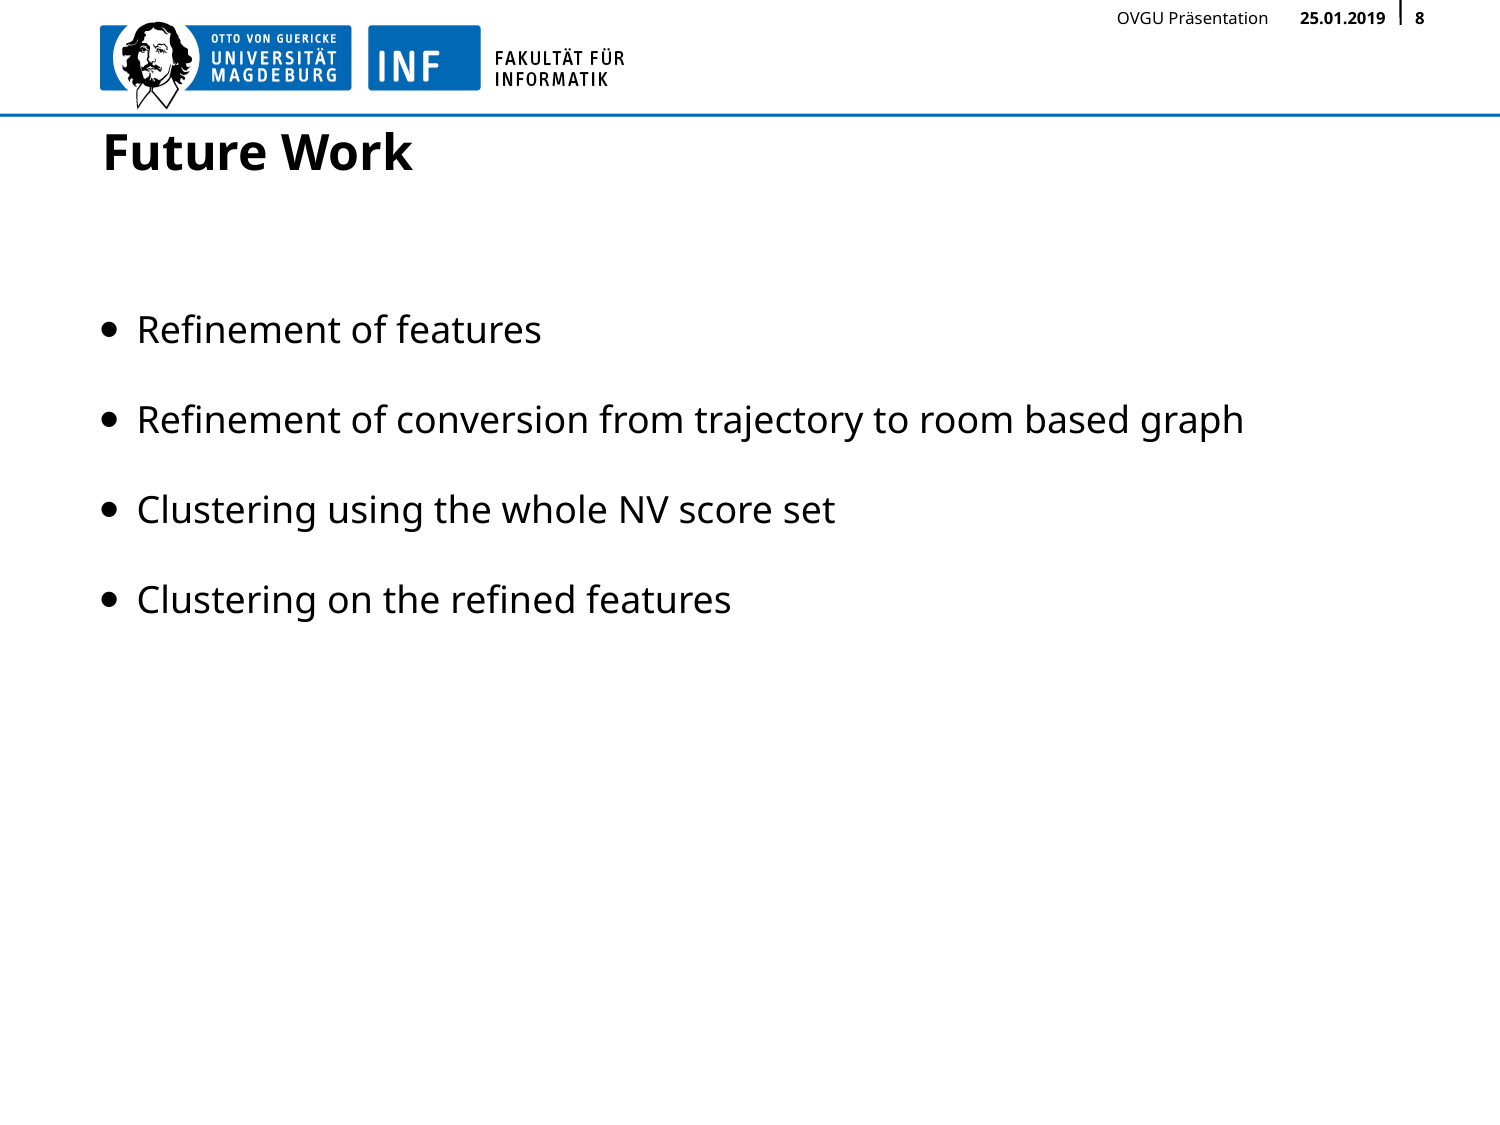

Future Work
# Refinement of features
Refinement of conversion from trajectory to room based graph
Clustering using the whole NV score set
Clustering on the refined features